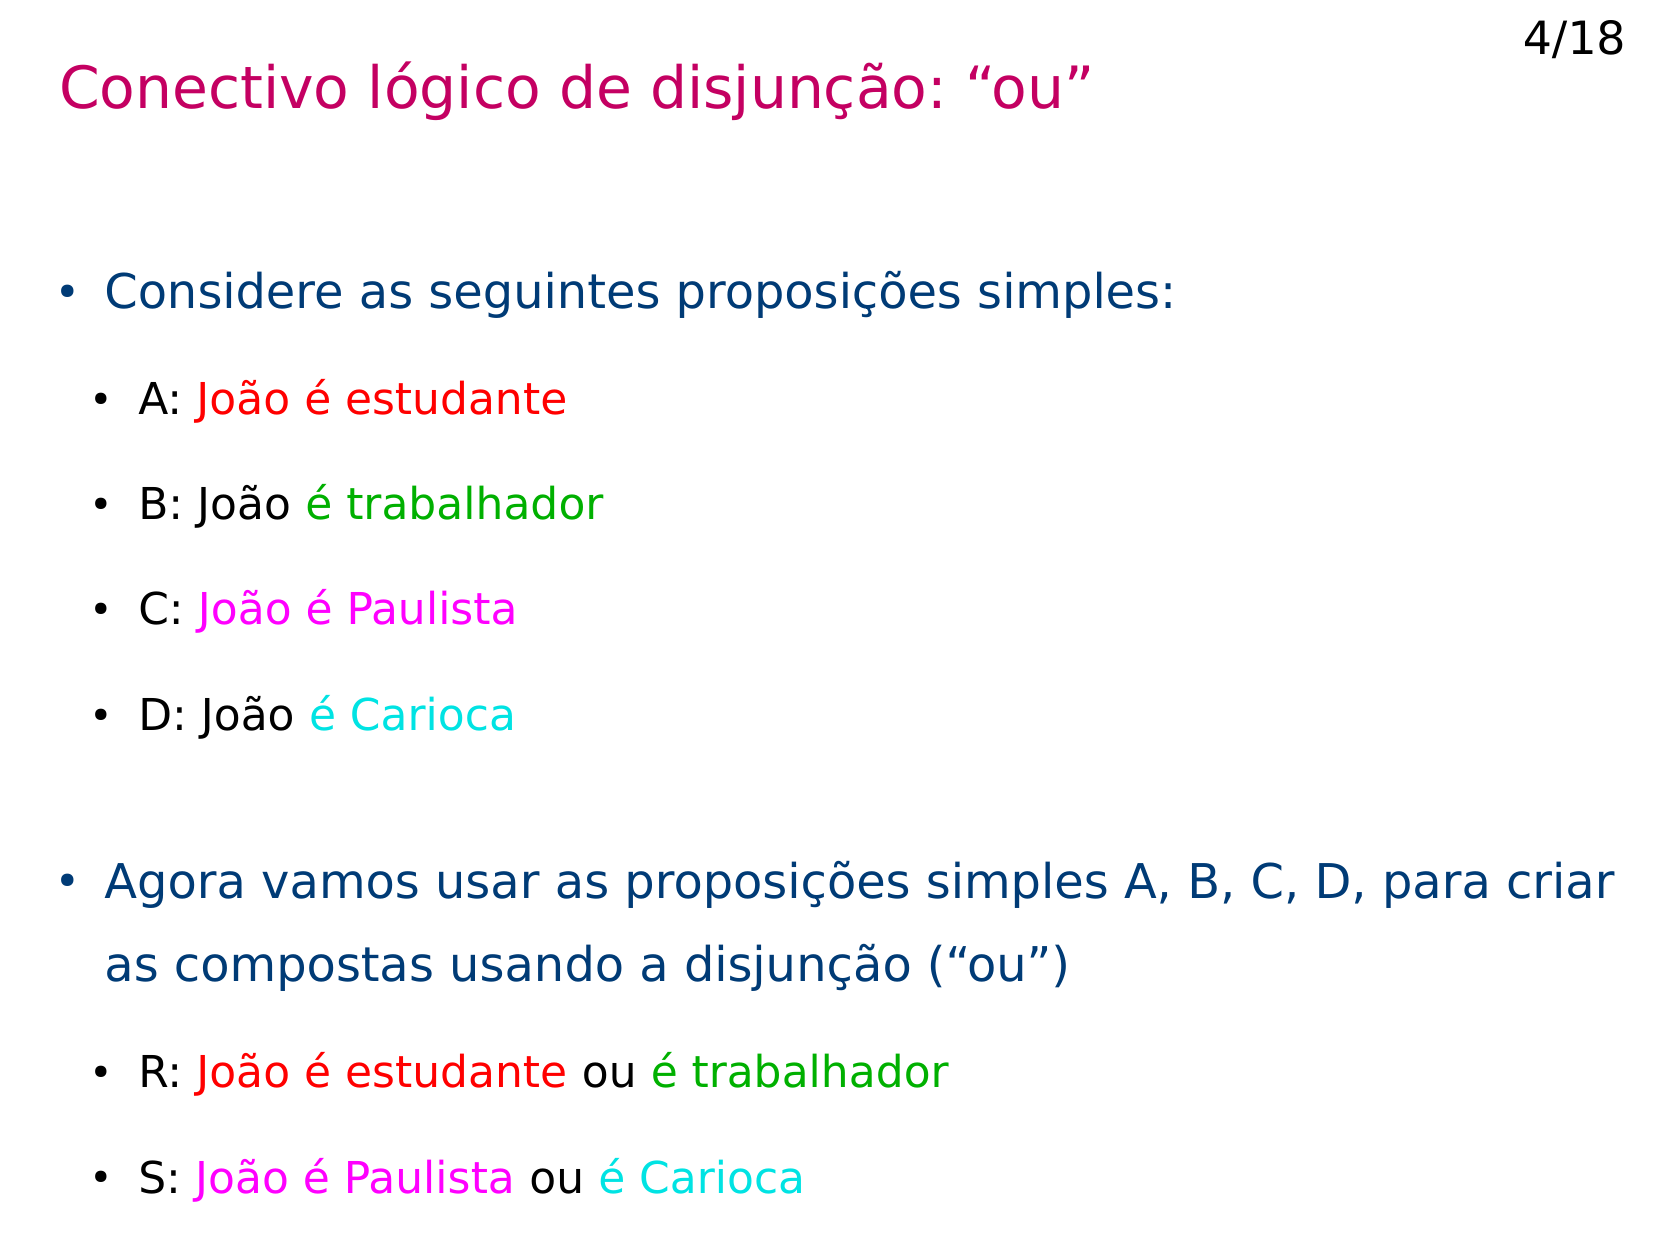

4
# Conectivo lógico de disjunção: “ou”
Considere as seguintes proposições simples:
A: João é estudante
B: João é trabalhador
C: João é Paulista
D: João é Carioca
Agora vamos usar as proposições simples A, B, C, D, para criar as compostas usando a disjunção (“ou”)
R: João é estudante ou é trabalhador
S: João é Paulista ou é Carioca